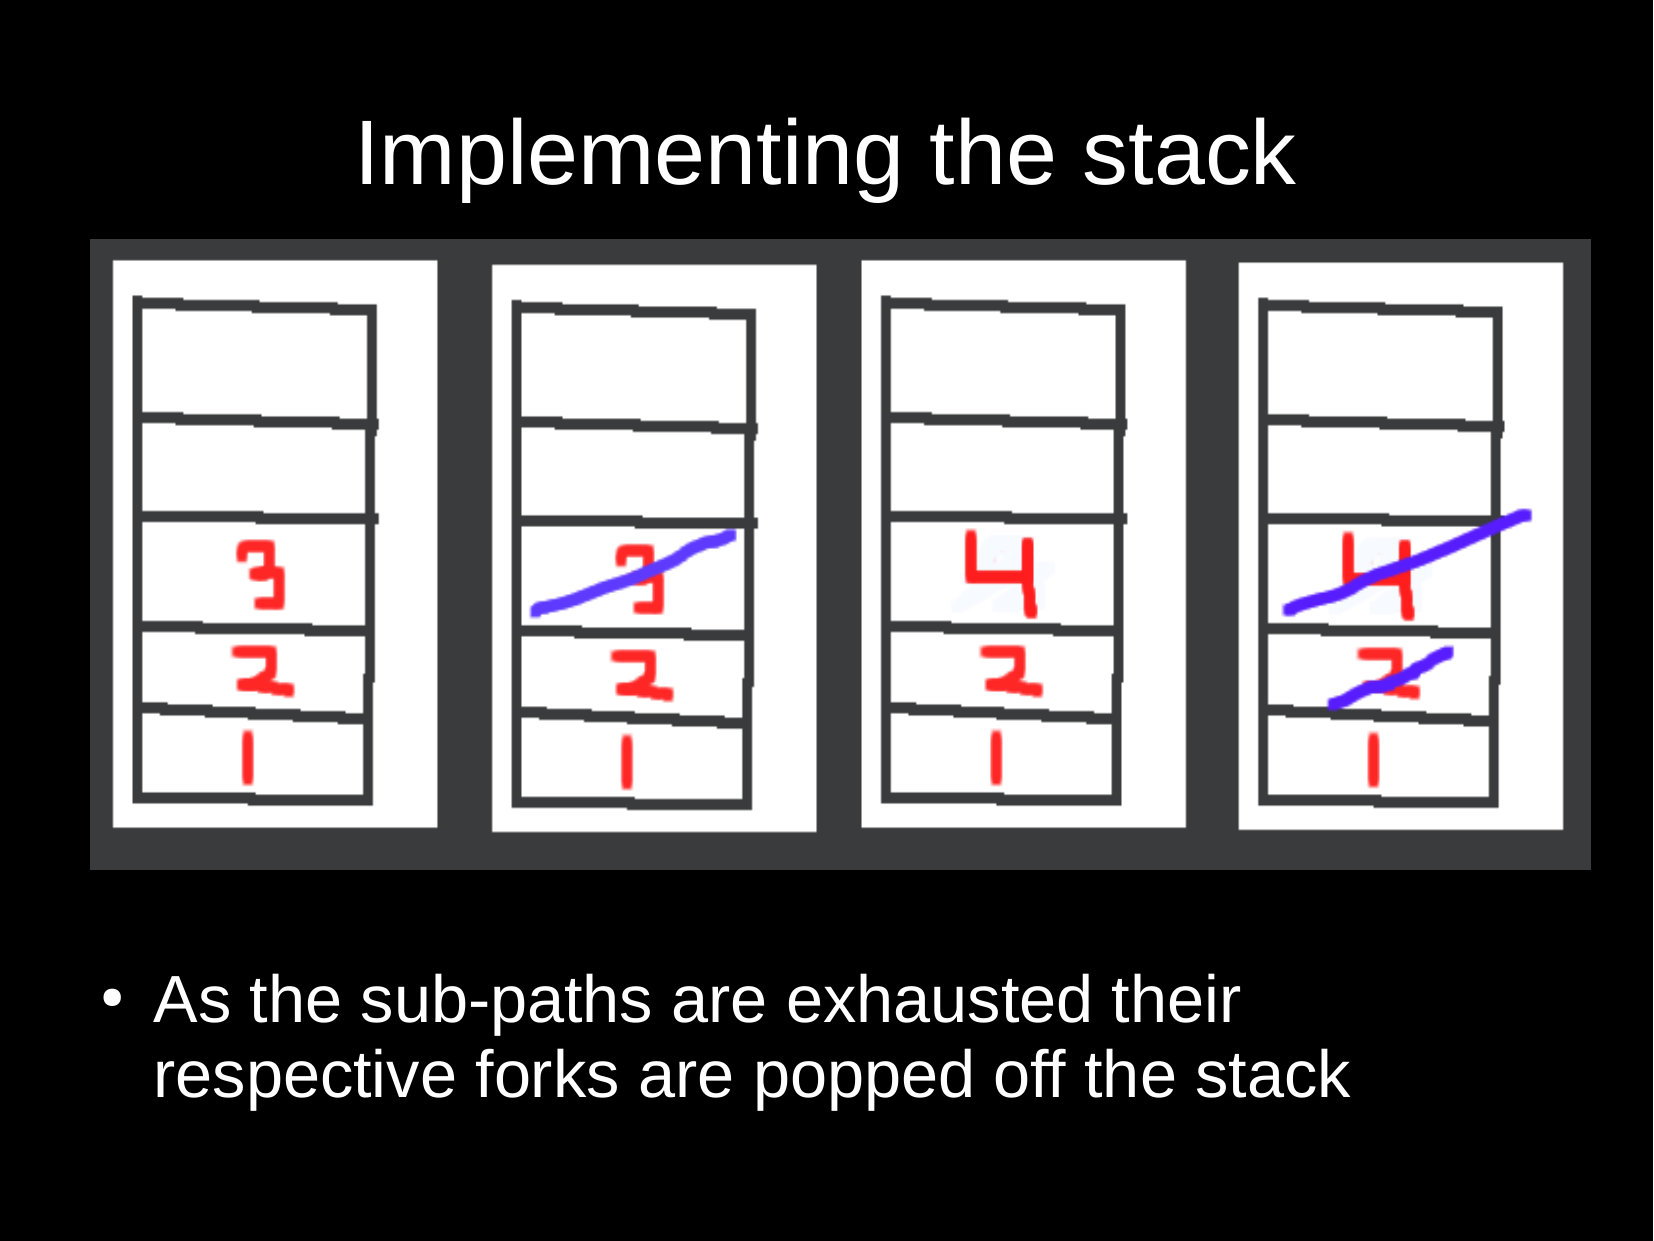

# Implementing the stack
As the sub-paths are exhausted their respective forks are popped off the stack